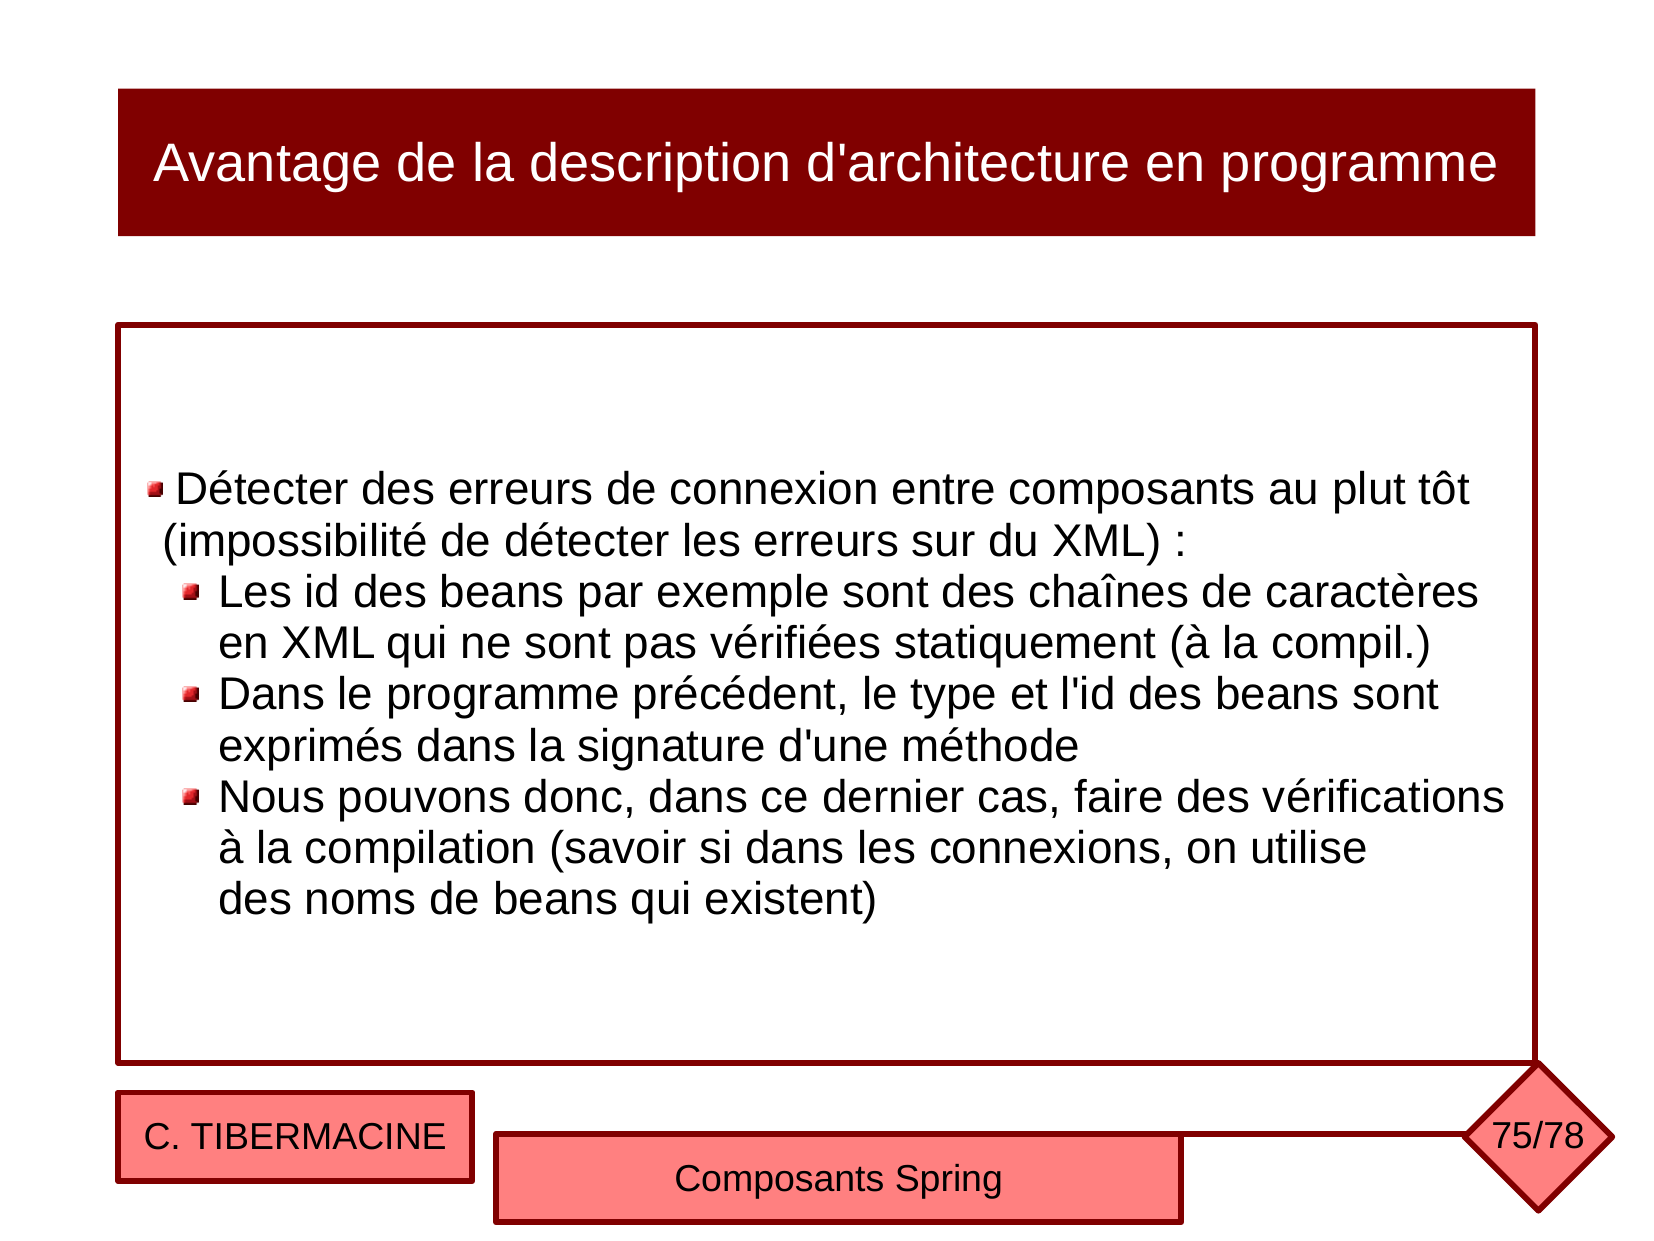

Avantage de la description d'architecture en programme
 Détecter des erreurs de connexion entre composants au plut tôt
(impossibilité de détecter les erreurs sur du XML) :
Les id des beans par exemple sont des chaînes de caractères
en XML qui ne sont pas vérifiées statiquement (à la compil.)
Dans le programme précédent, le type et l'id des beans sont
exprimés dans la signature d'une méthode
Nous pouvons donc, dans ce dernier cas, faire des vérifications
à la compilation (savoir si dans les connexions, on utilise
des noms de beans qui existent)
C. TIBERMACINE
Composants Spring